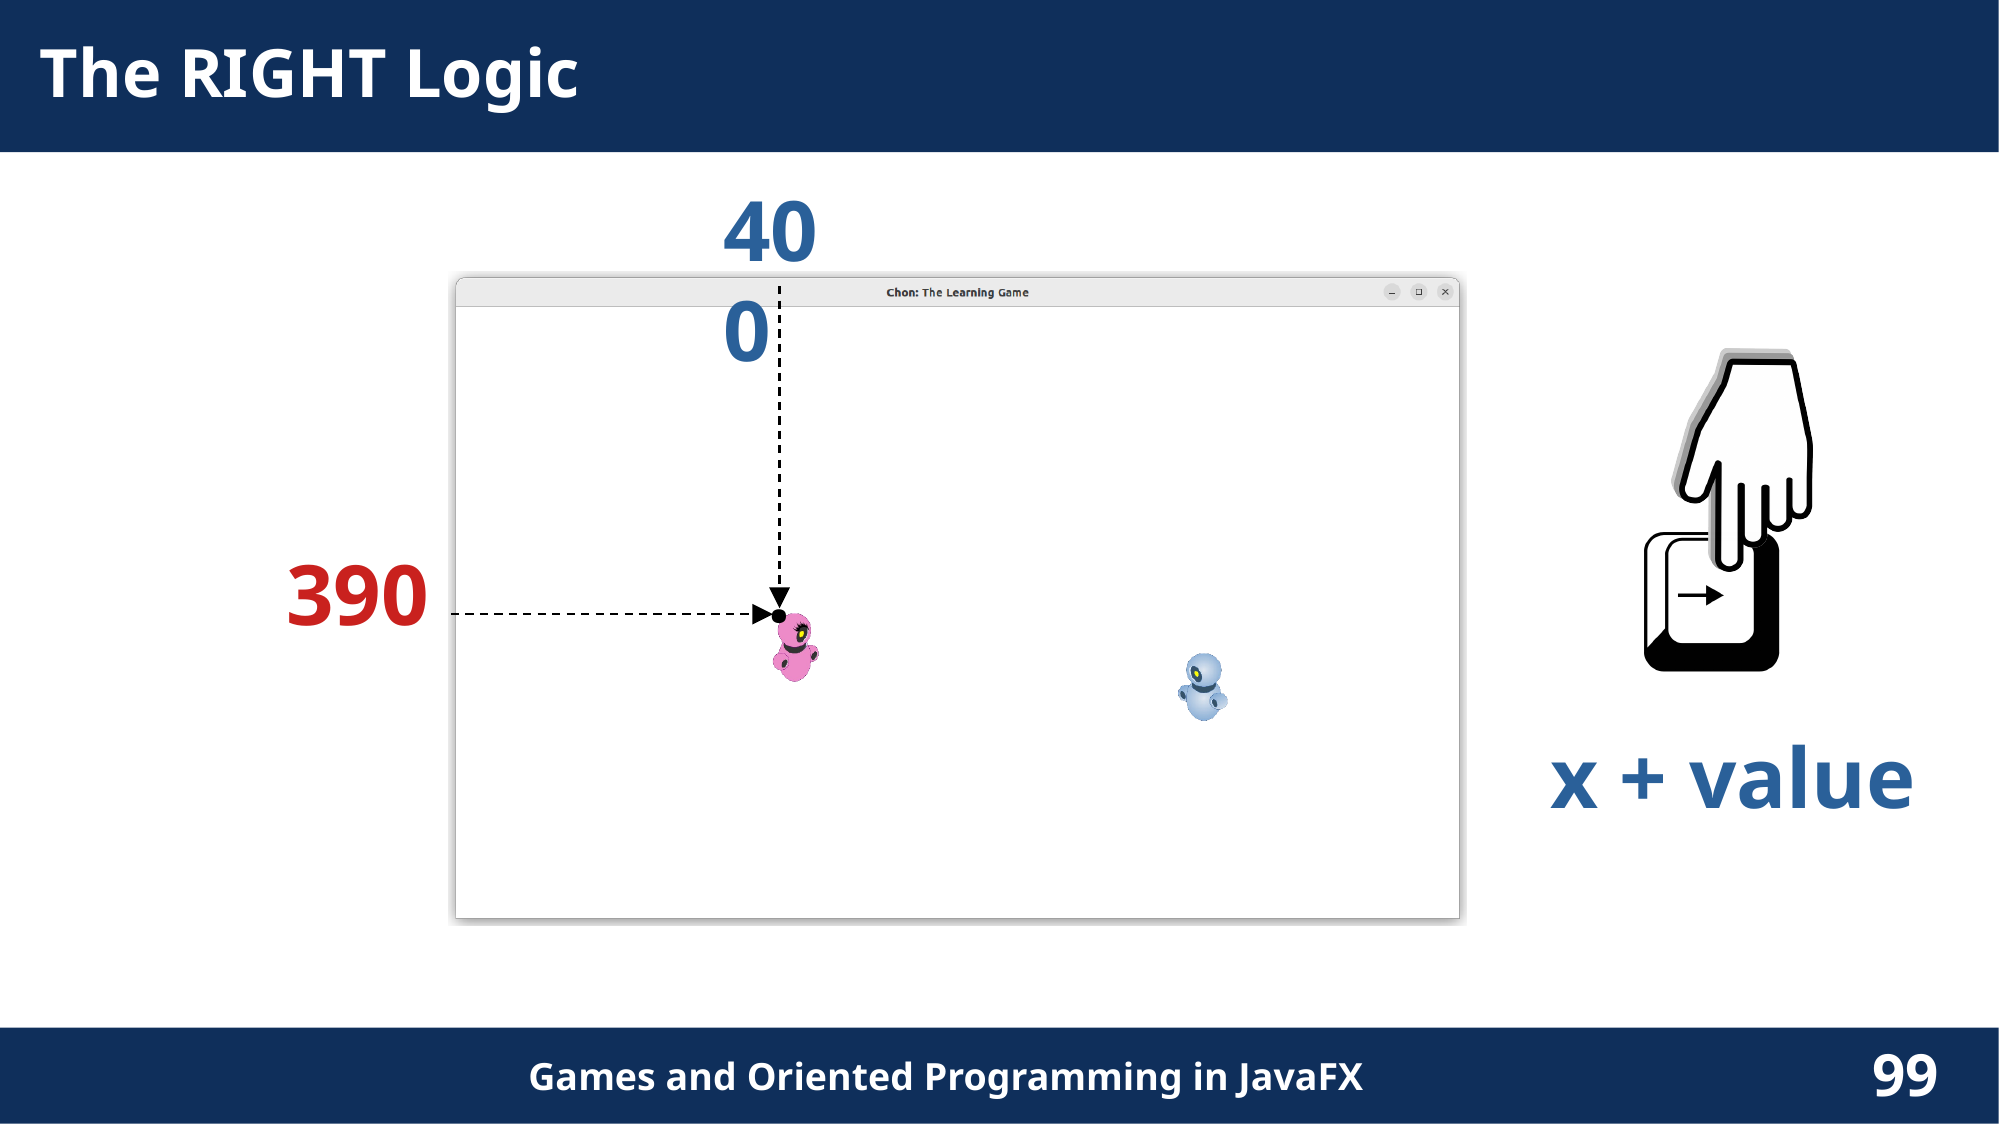

The RIGHT Logic
400
.
390
x + value